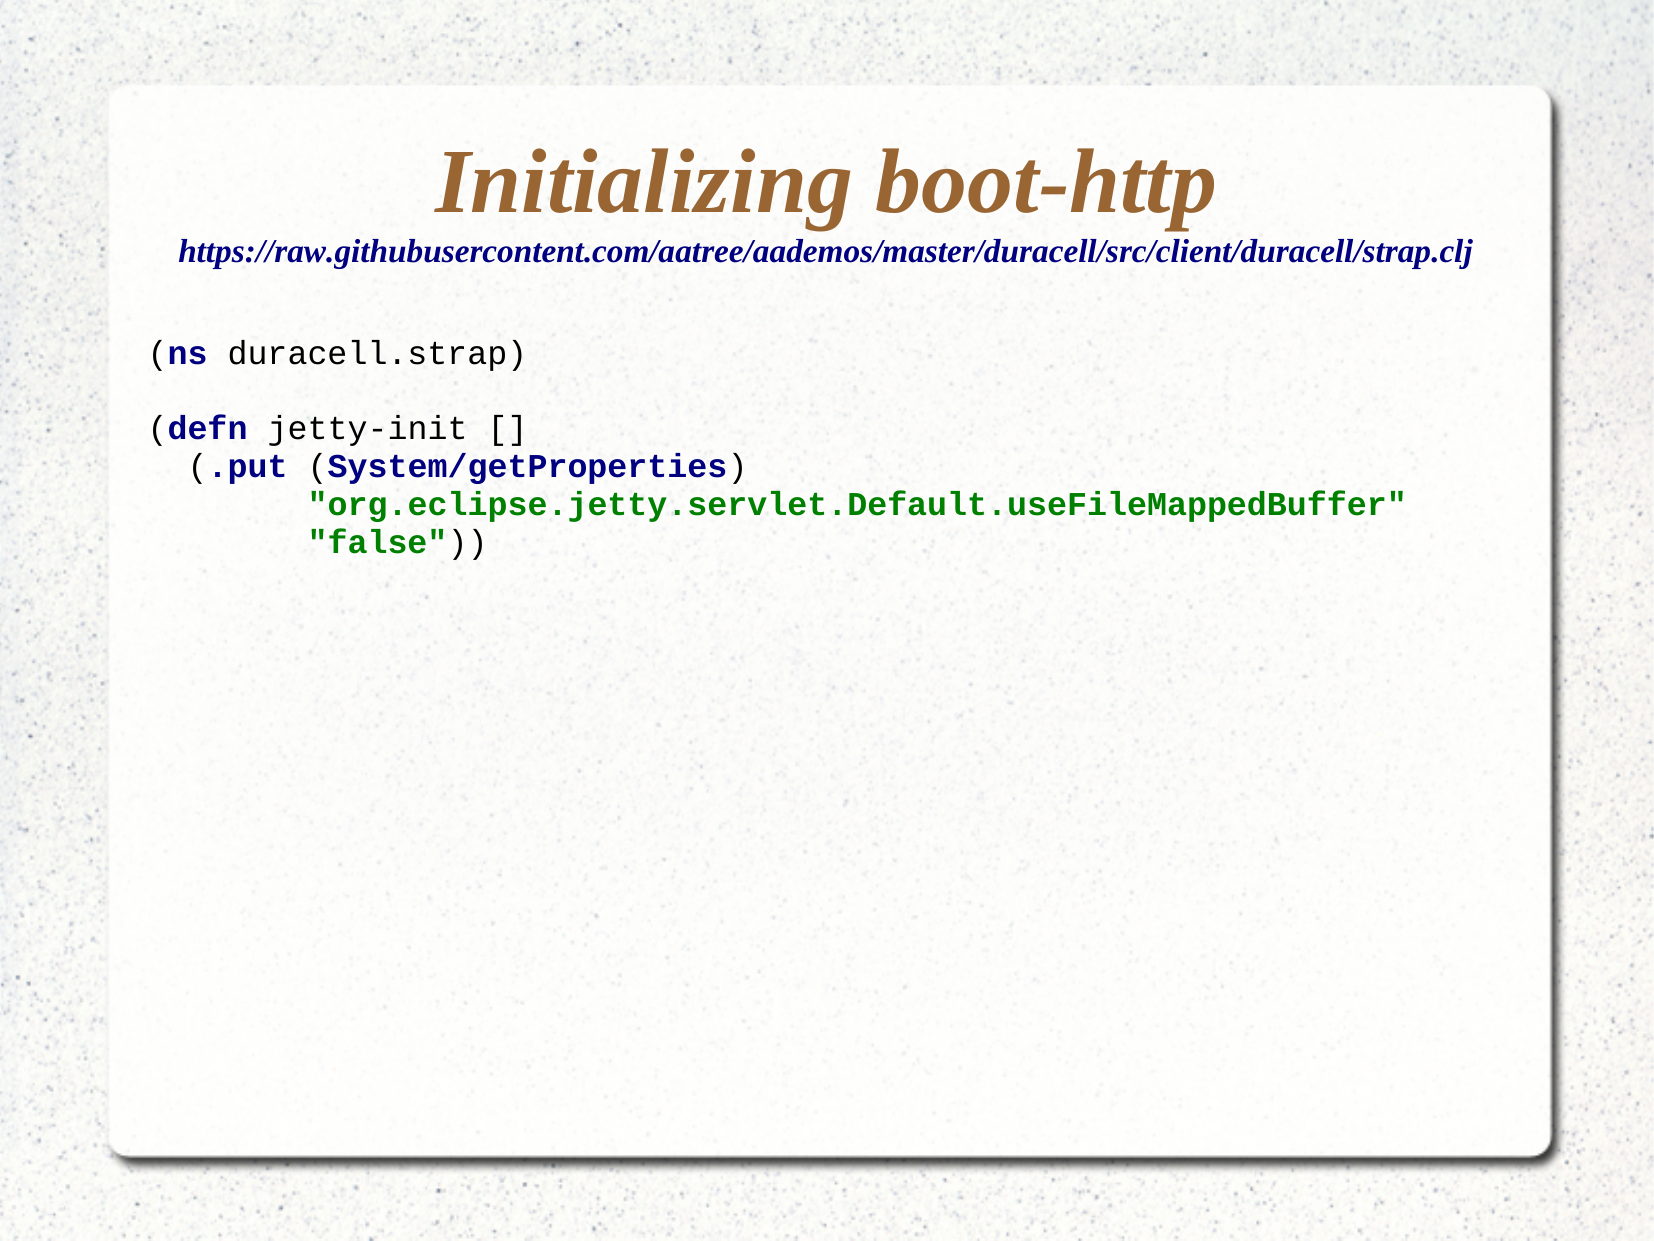

# Initializing boot-http https://raw.githubusercontent.com/aatree/aademos/master/duracell/src/client/duracell/strap.clj
(ns duracell.strap)
(defn jetty-init []
 (.put (System/getProperties)
 "org.eclipse.jetty.servlet.Default.useFileMappedBuffer"
 "false"))